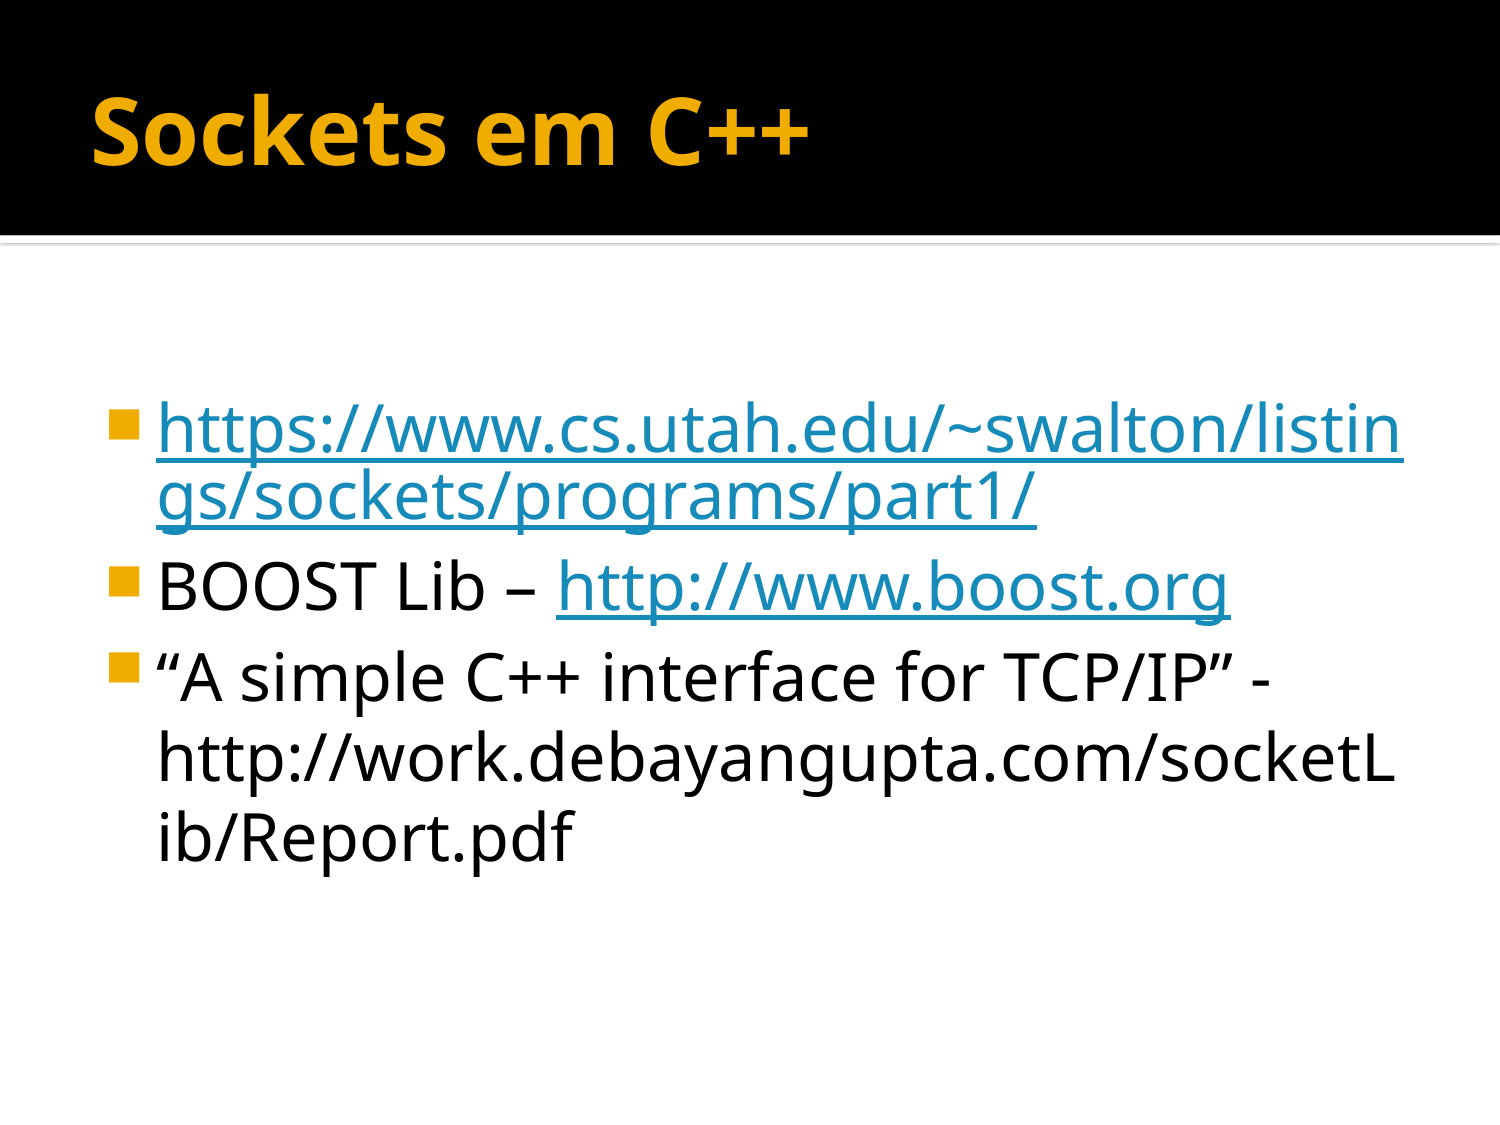

# Sockets em C++
https://www.cs.utah.edu/~swalton/listings/sockets/programs/part1/
BOOST Lib – http://www.boost.org
“A simple C++ interface for TCP/IP” - http://work.debayangupta.com/socketLib/Report.pdf